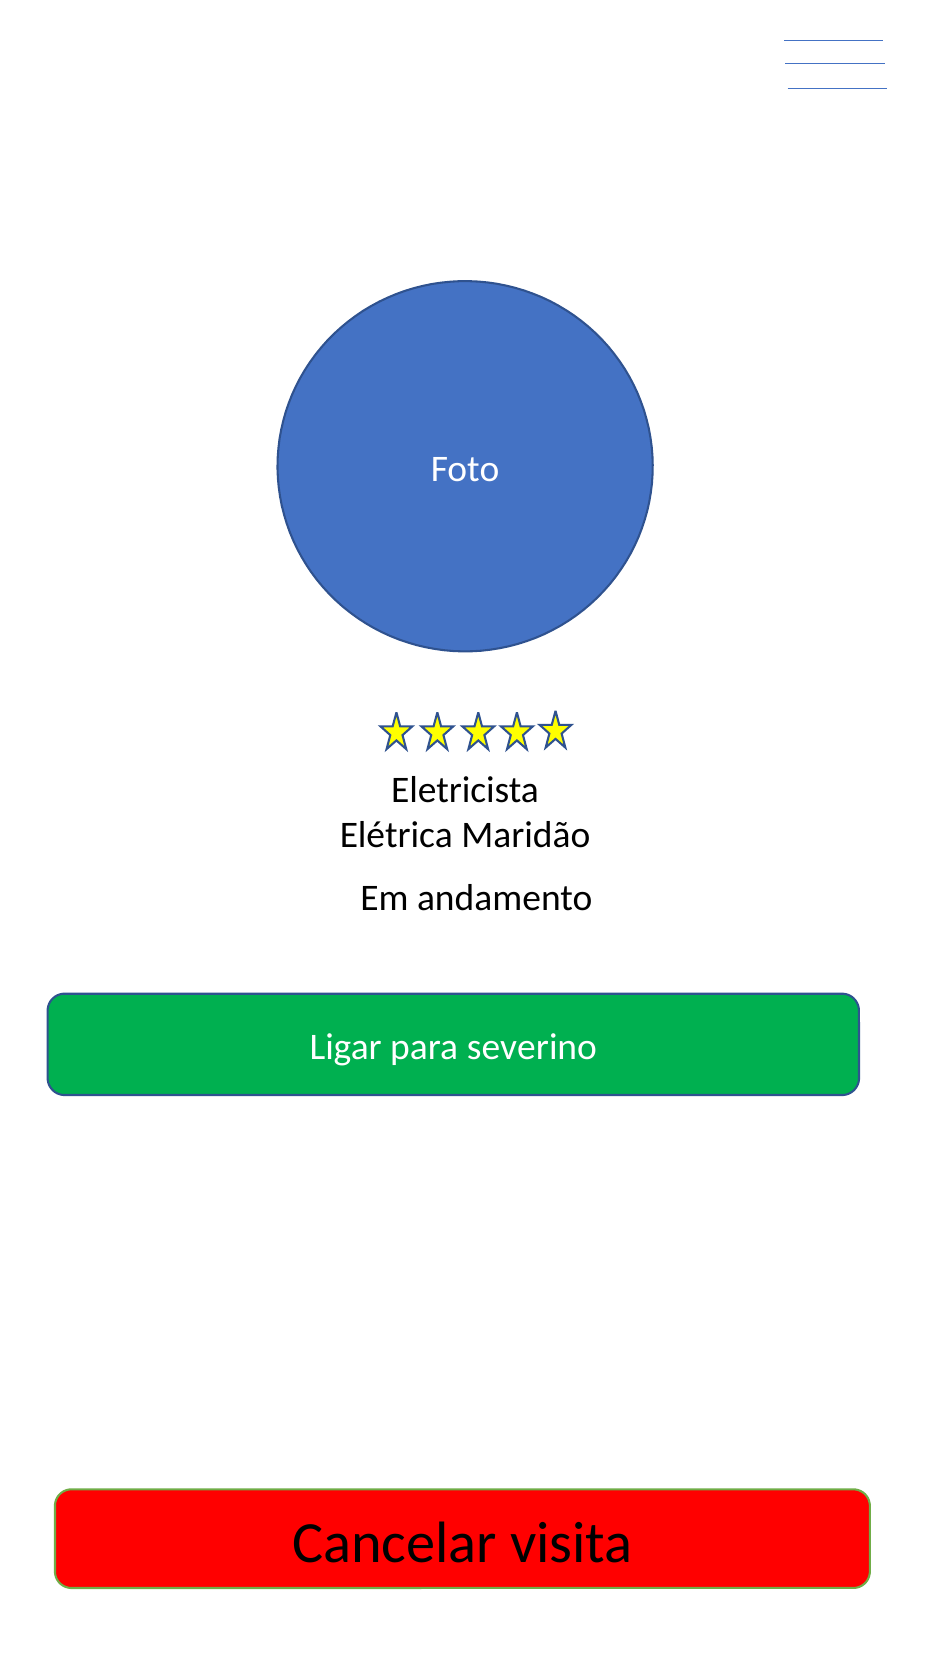

Foto
Eletricista
Elétrica Maridão
Em andamento
Ligar para severino
Cancelar visita